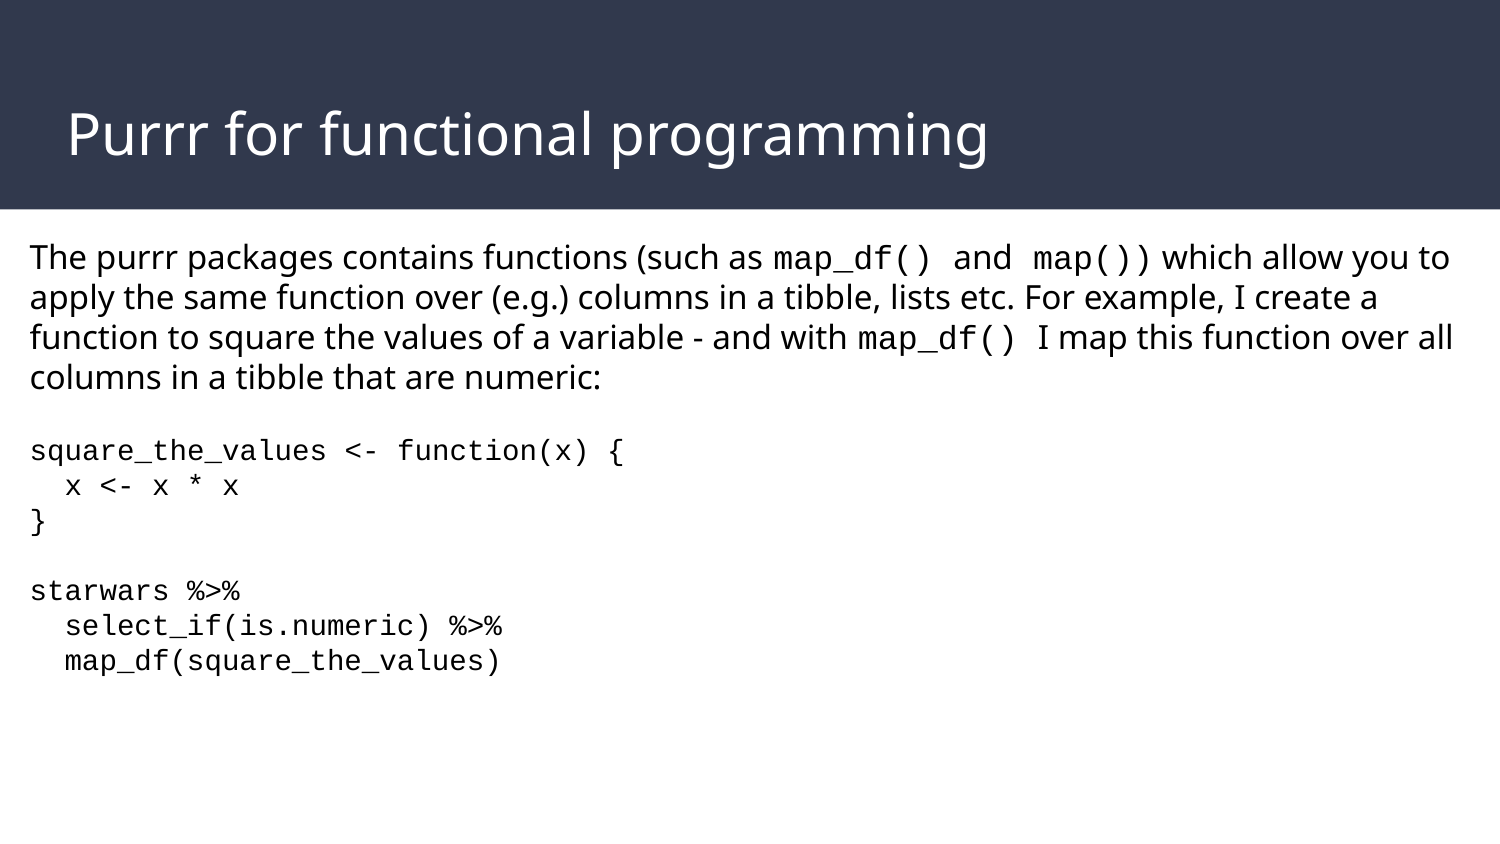

# Purrr for functional programming
The purrr packages contains functions (such as map_df() and map()) which allow you to apply the same function over (e.g.) columns in a tibble, lists etc. For example, I create a function to square the values of a variable - and with map_df() I map this function over all columns in a tibble that are numeric:
square_the_values <- function(x) {
 x <- x * x
}
starwars %>%
 select_if(is.numeric) %>%
 map_df(square_the_values)